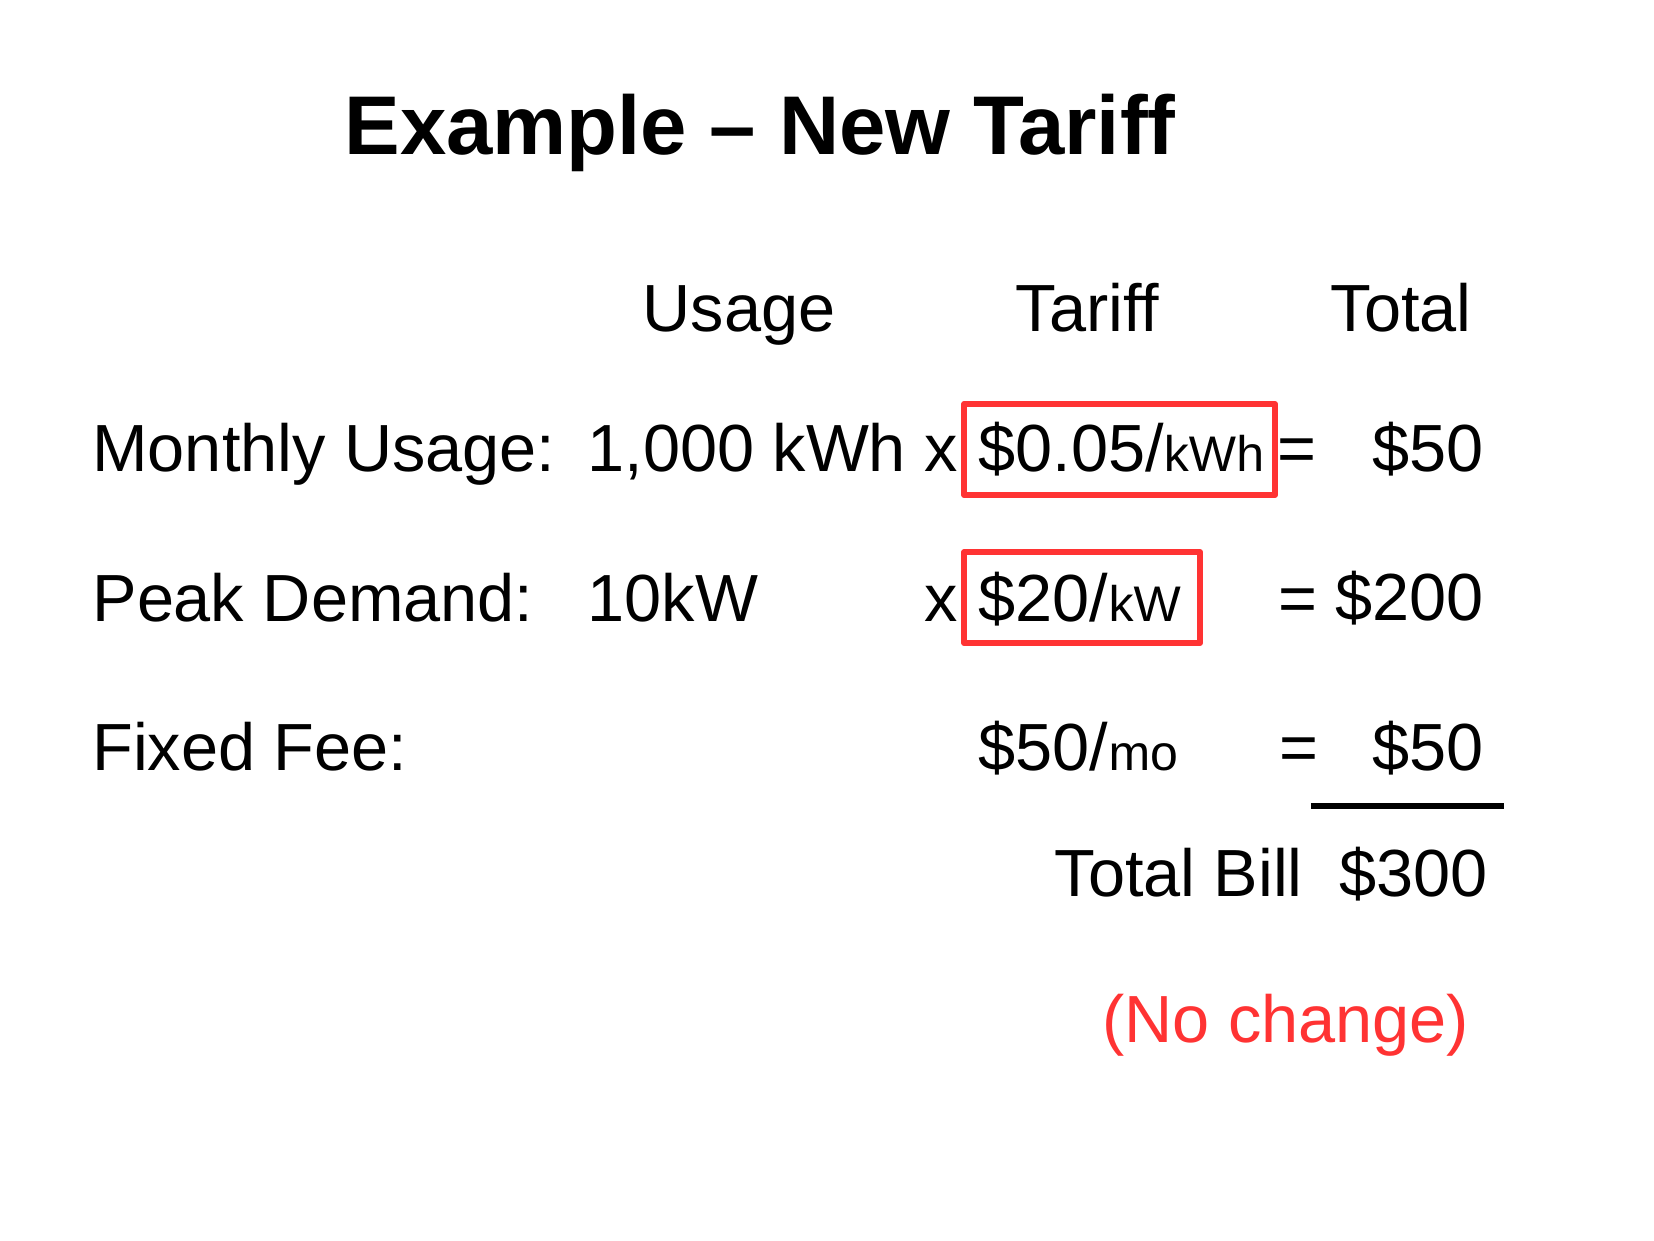

Example – New Tariff
Usage
Tariff
Total
$50
$200
$50
Monthly Usage:
Peak Demand:
Fixed Fee:
1,000 kWh x
10kW x
$0.05/kWh =
$20/kW =
$50/mo =
Total Bill $300
(No change)